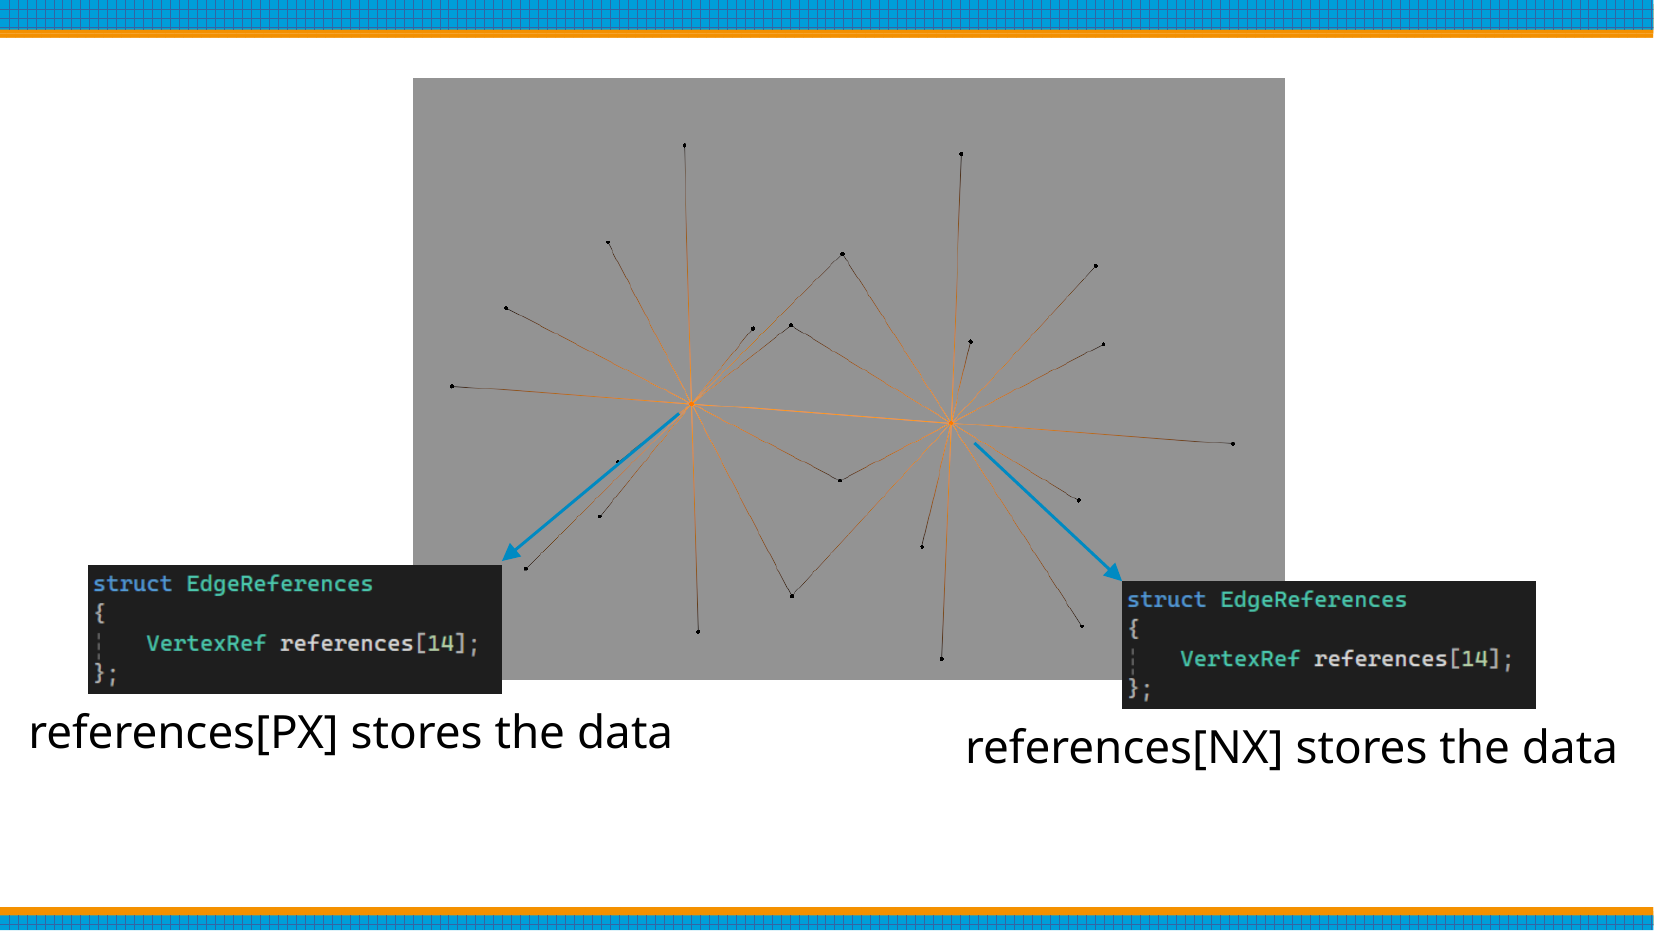

references[PX] stores the data
references[NX] stores the data